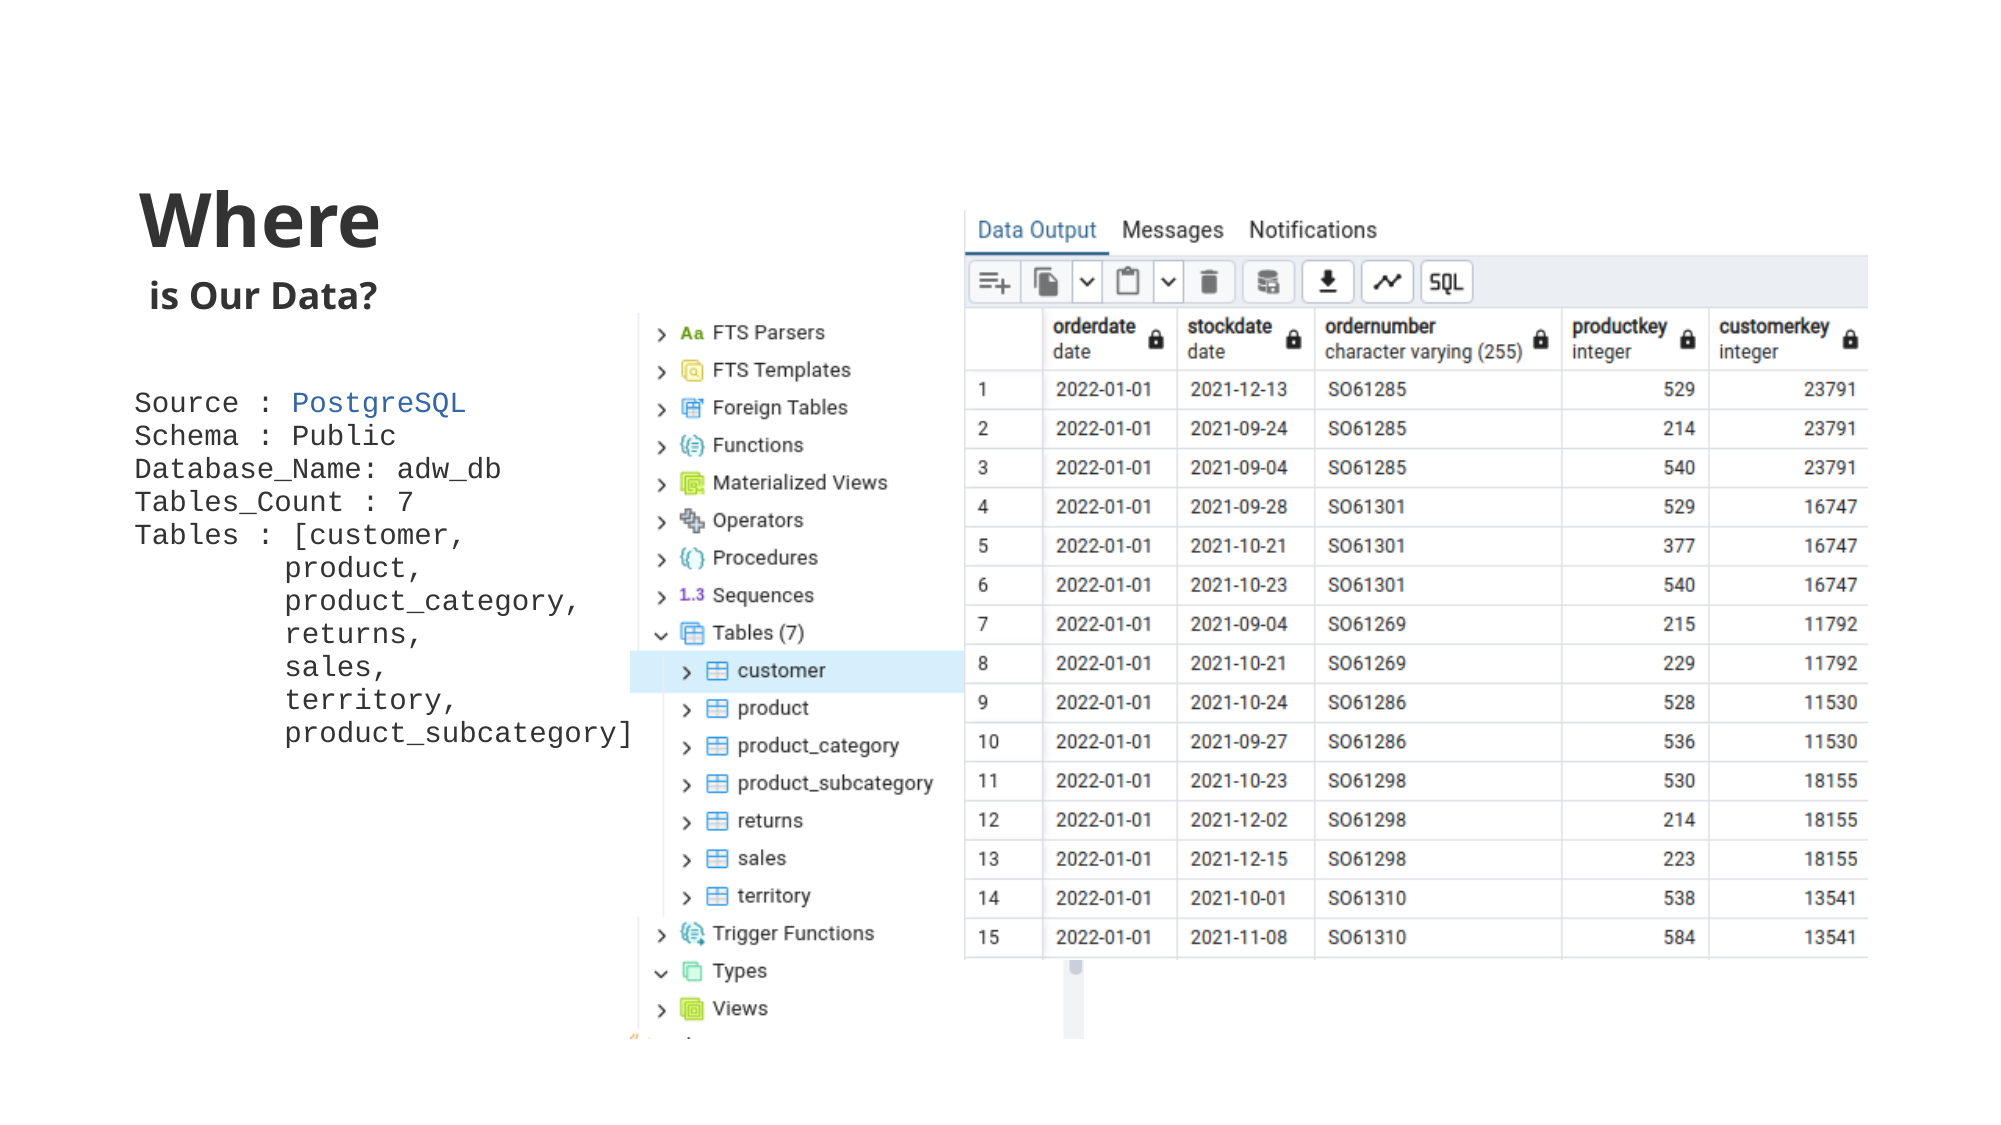

# Where is Our Data?
Source : PostgreSQL
Schema : Public
Database_Name: adw_db
Tables_Count : 7
Tables : [customer,
	product,
	product_category,
	returns,
	sales,
	territory, 				product_subcategory]